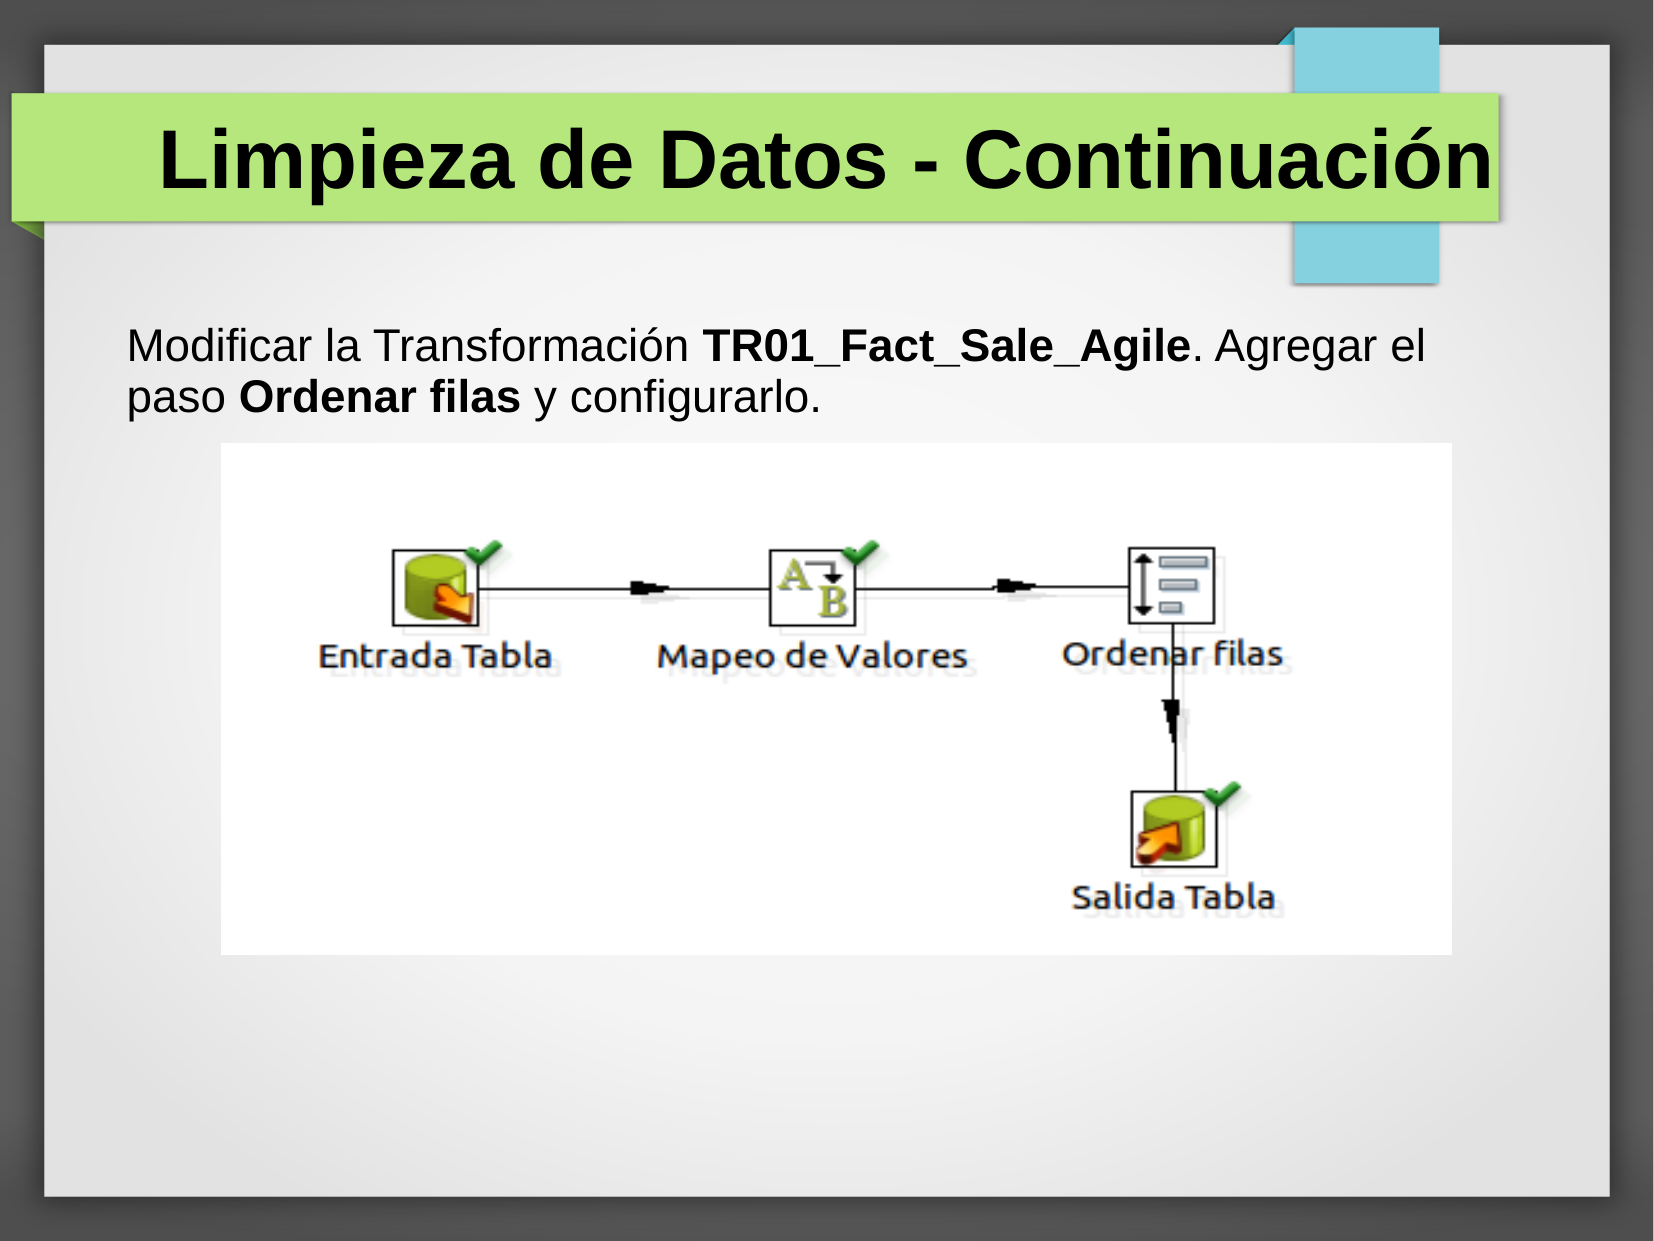

# Limpieza de Datos - Continuación
Modificar la Transformación TR01_Fact_Sale_Agile. Agregar el
paso Ordenar filas y configurarlo.